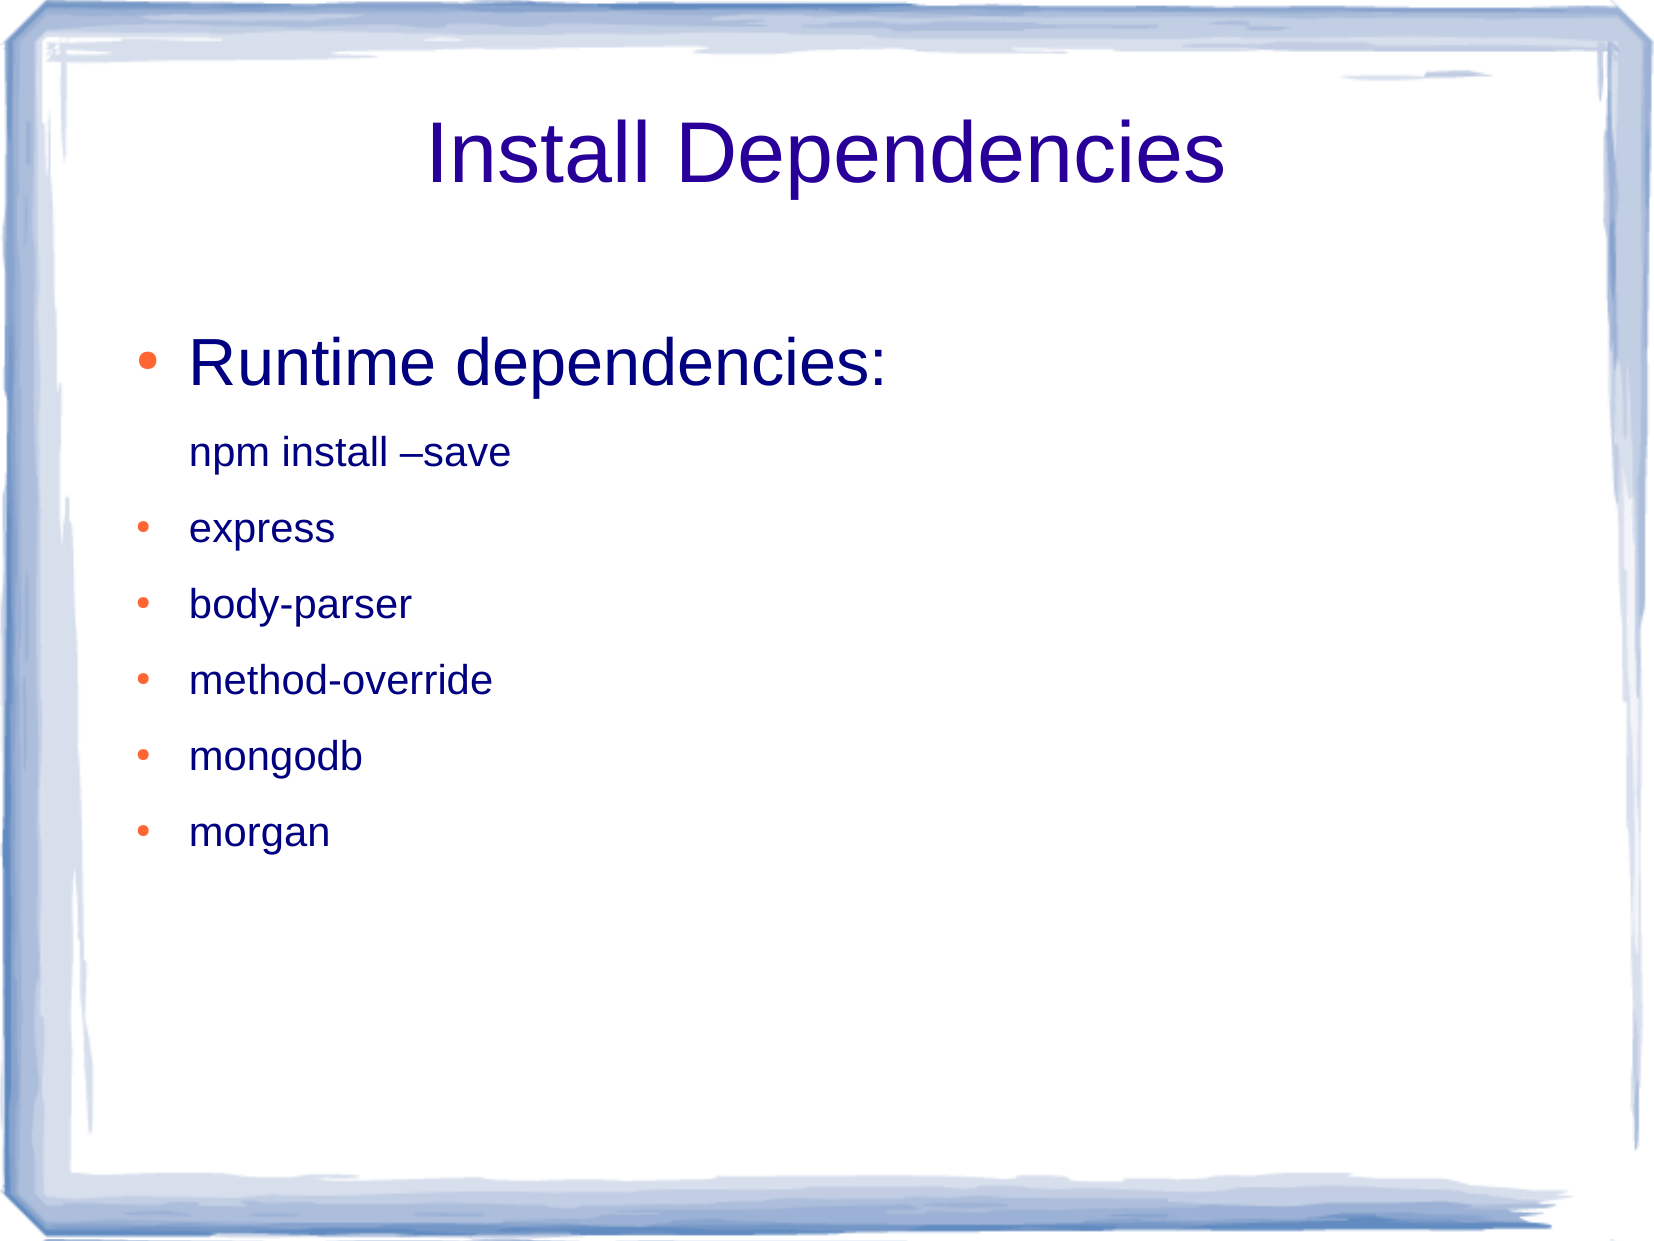

# Install Dependencies
Runtime dependencies:
npm install –save
express
body-parser
method-override
mongodb
morgan